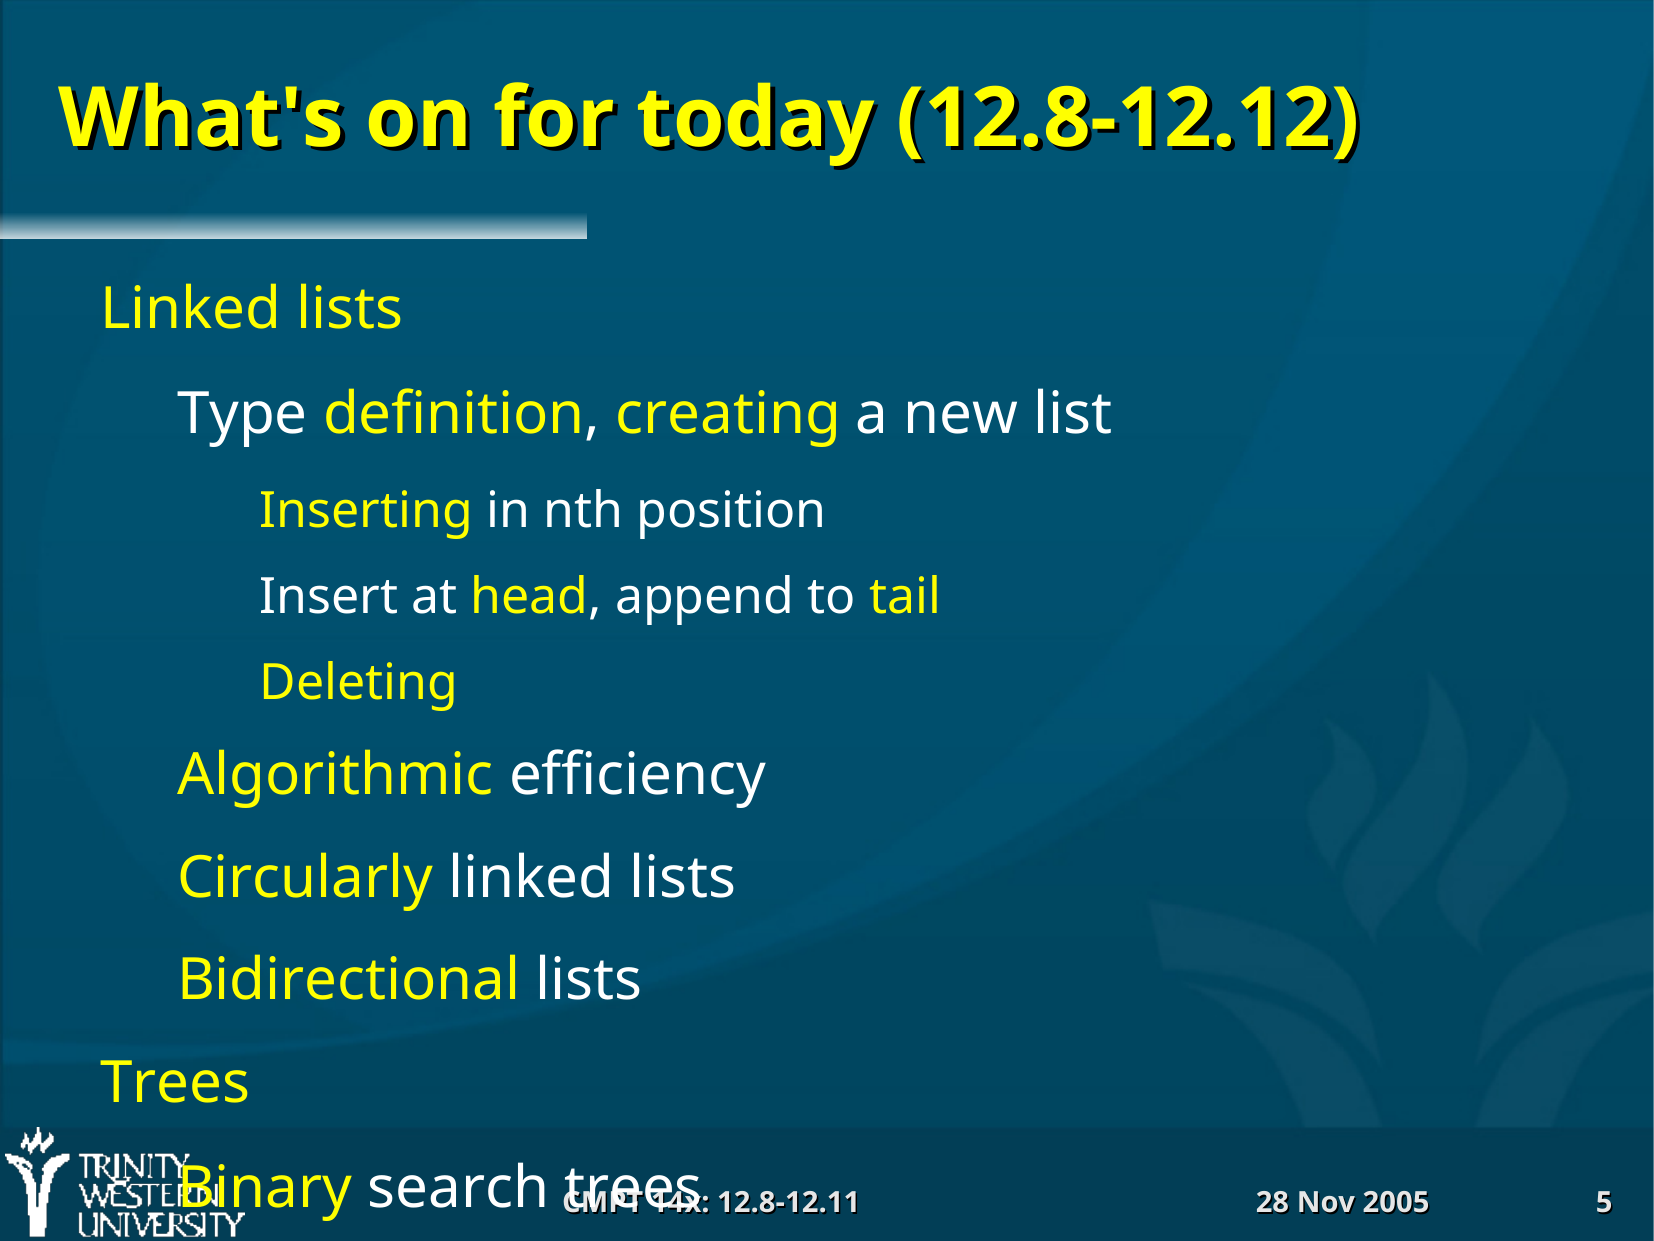

# What's on for today (12.8-12.12)
Linked lists
Type definition, creating a new list
Inserting in nth position
Insert at head, append to tail
Deleting
Algorithmic efficiency
Circularly linked lists
Bidirectional lists
Trees
Binary search trees
CMPT 14x: 12.8-12.11
28 Nov 2005
5